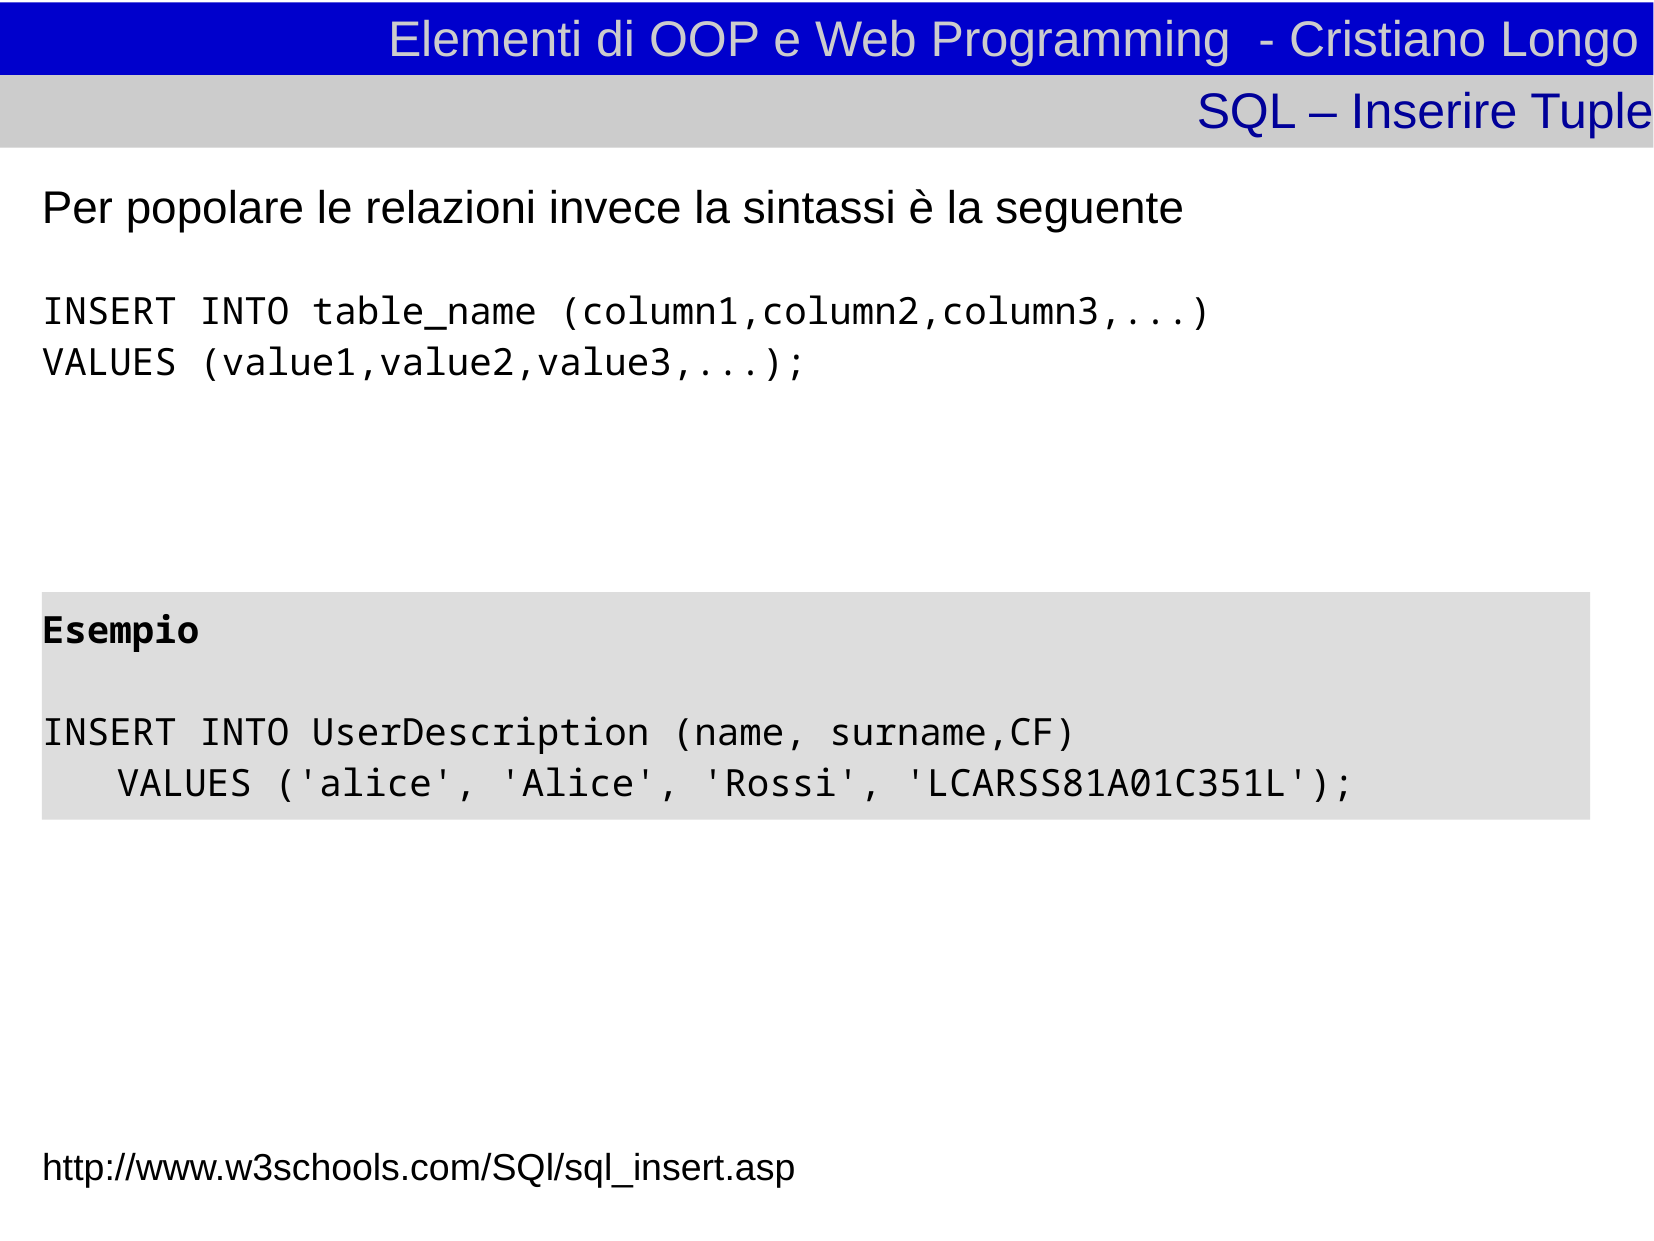

# Elementi di OOP e Web Programming - Cristiano Longo
SQL – Inserire Tuple
Per popolare le relazioni invece la sintassi è la seguente
INSERT INTO table_name (column1,column2,column3,...)
VALUES (value1,value2,value3,...);
Esempio
INSERT INTO UserDescription (name, surname,CF)
	VALUES ('alice', 'Alice', 'Rossi', 'LCARSS81A01C351L');
http://www.w3schools.com/SQl/sql_insert.asp